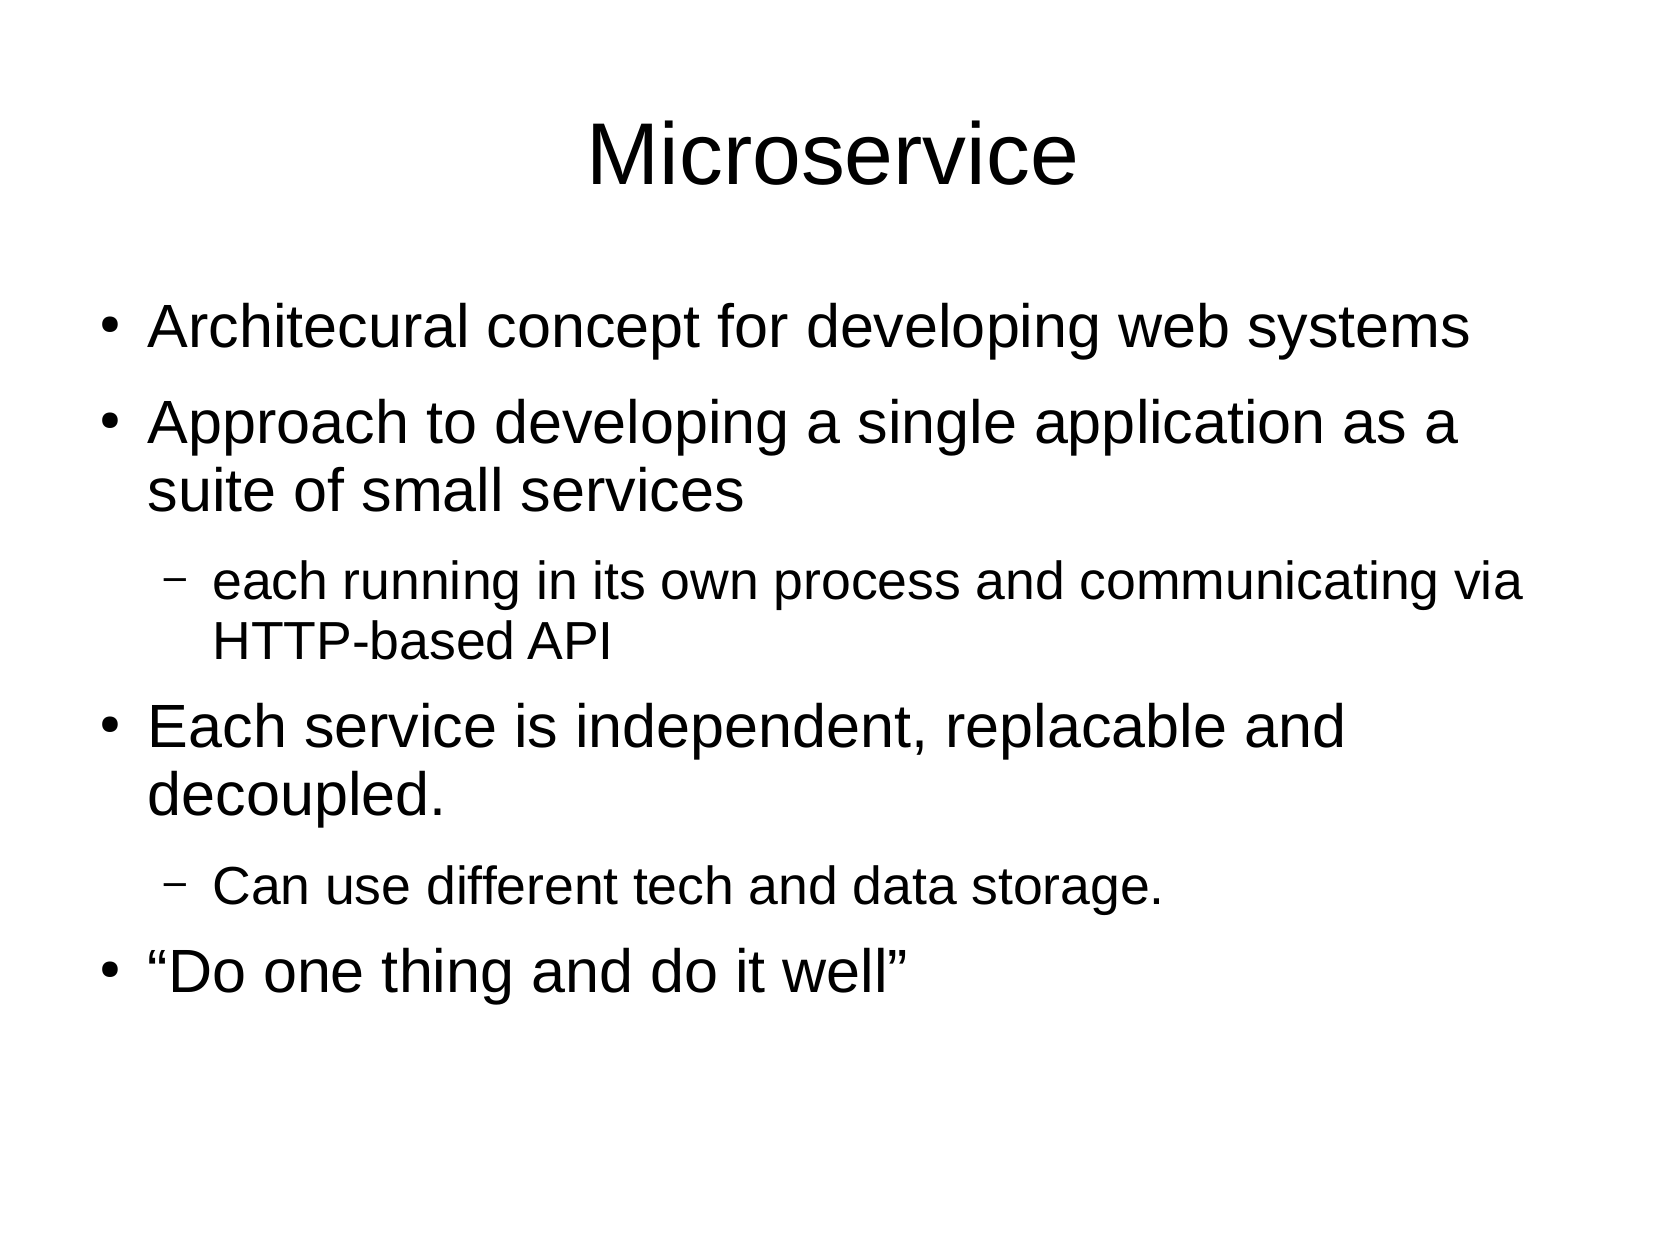

# Microservice
Architecural concept for developing web systems
Approach to developing a single application as a suite of small services
each running in its own process and communicating via HTTP-based API
Each service is independent, replacable and decoupled.
Can use different tech and data storage.
“Do one thing and do it well”